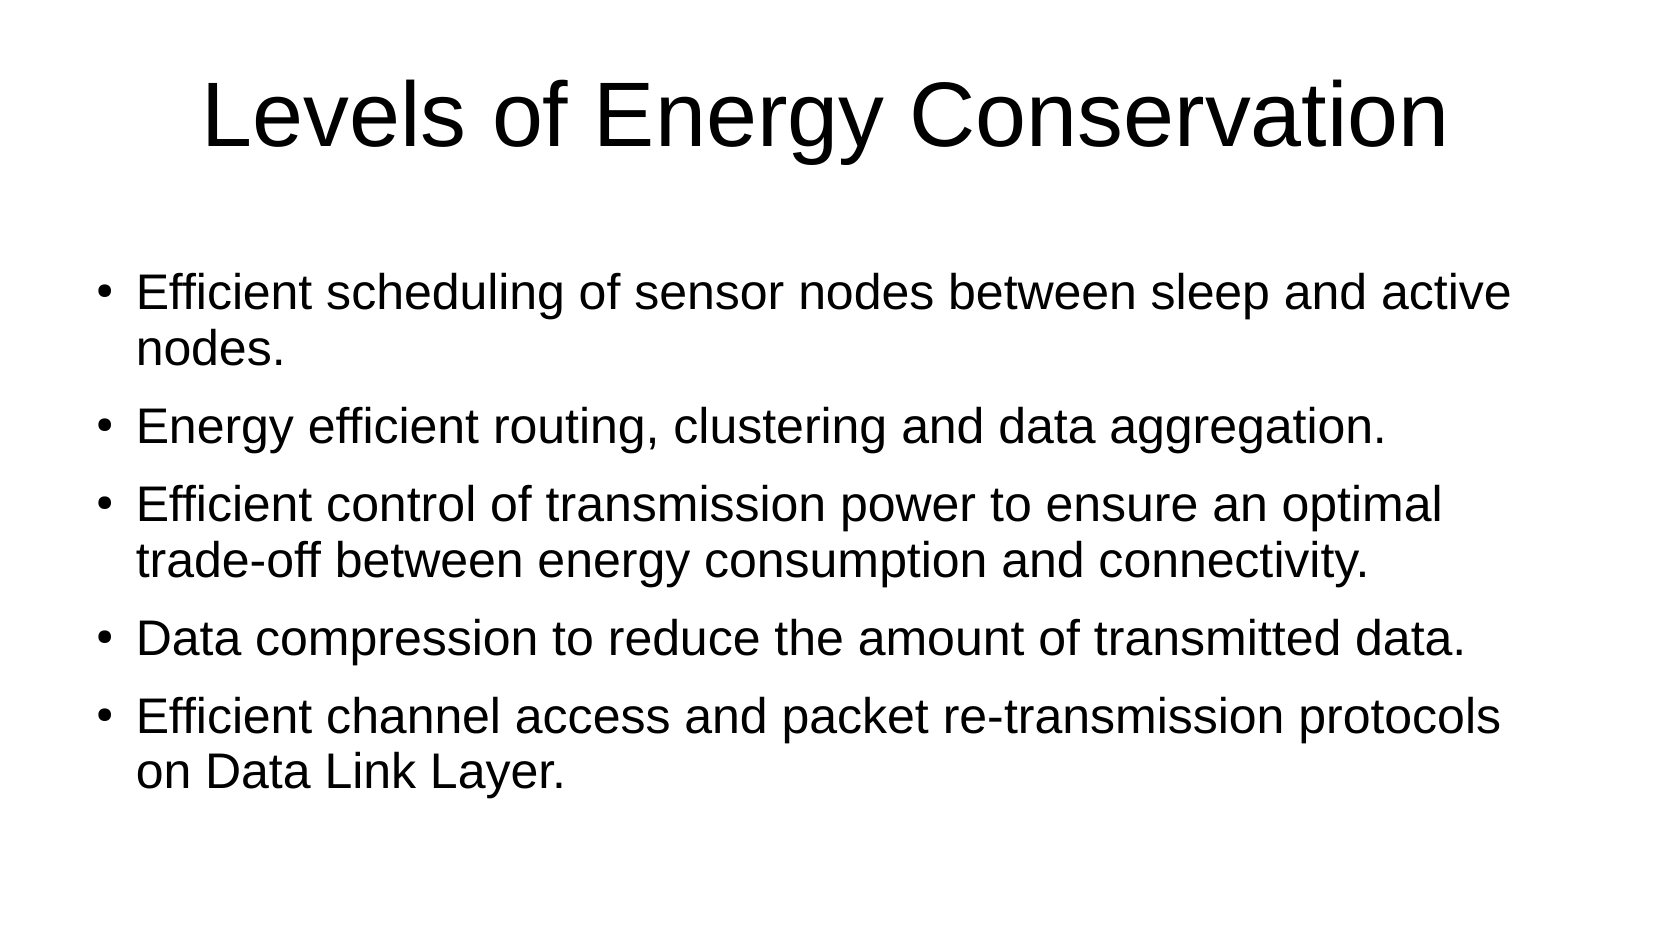

# Levels of Energy Conservation
Efficient scheduling of sensor nodes between sleep and active nodes.
Energy efficient routing, clustering and data aggregation.
Efficient control of transmission power to ensure an optimal trade-off between energy consumption and connectivity.
Data compression to reduce the amount of transmitted data.
Efficient channel access and packet re-transmission protocols on Data Link Layer.